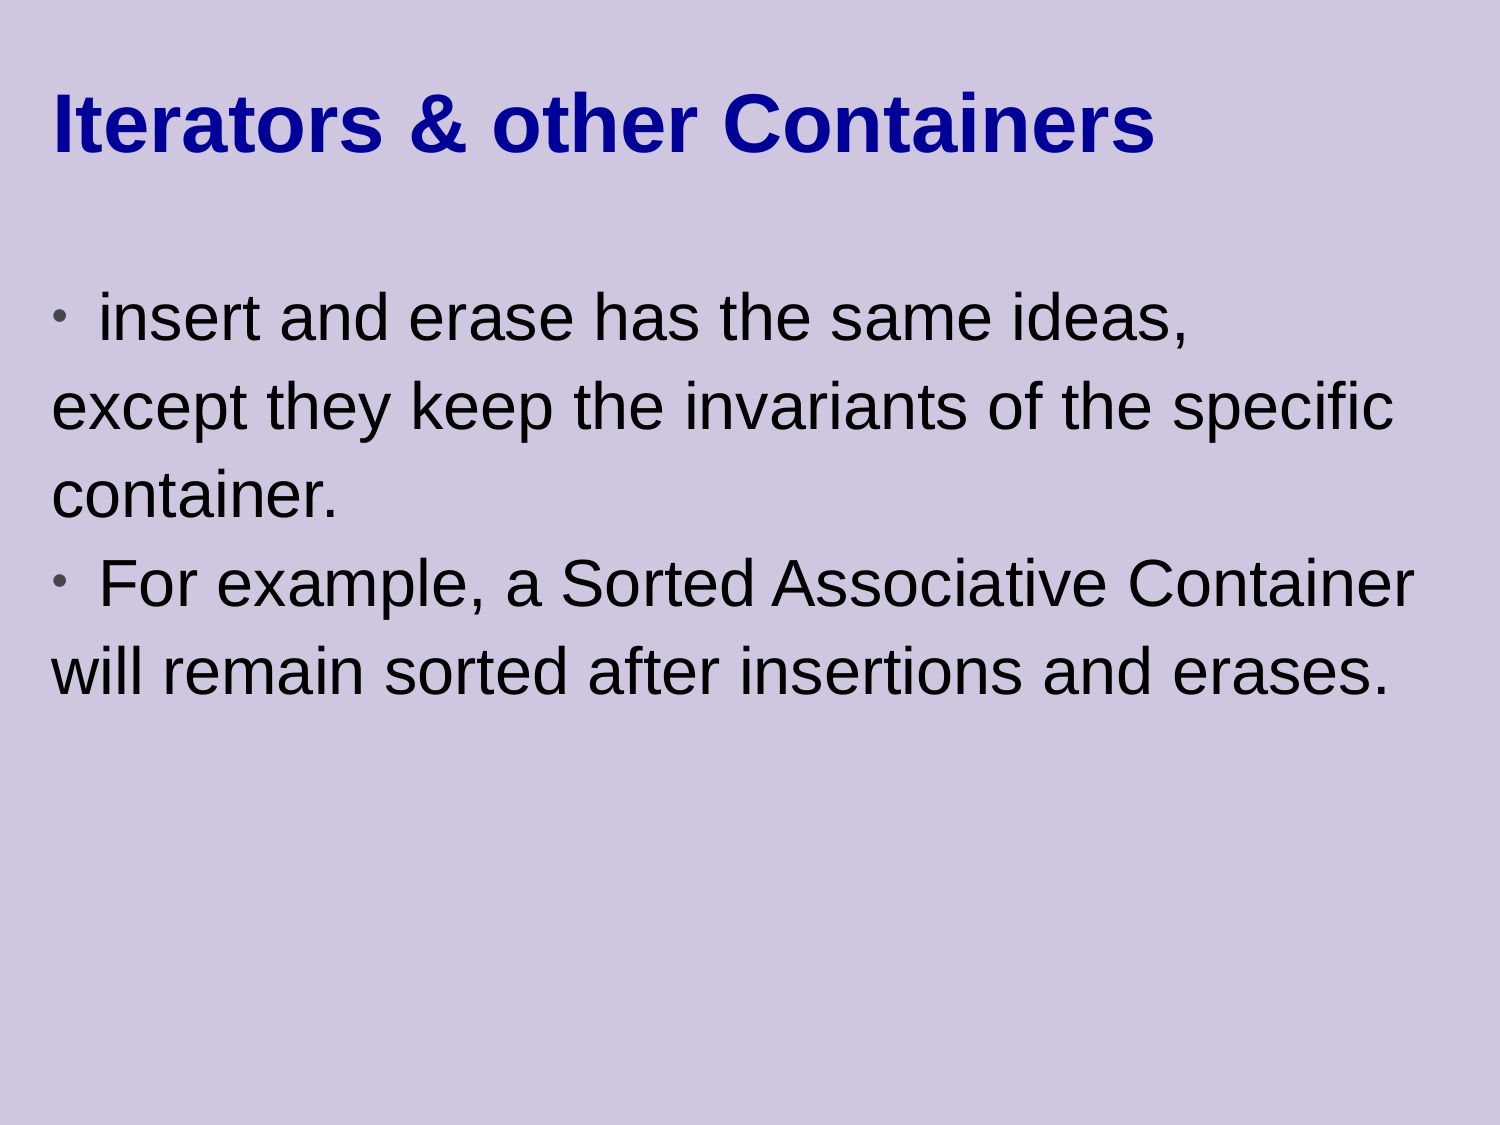

# Iterators & other Containers
insert and erase has the same ideas,
except they keep the invariants of the specific
container.
For example, a Sorted Associative Container
will remain sorted after insertions and erases.